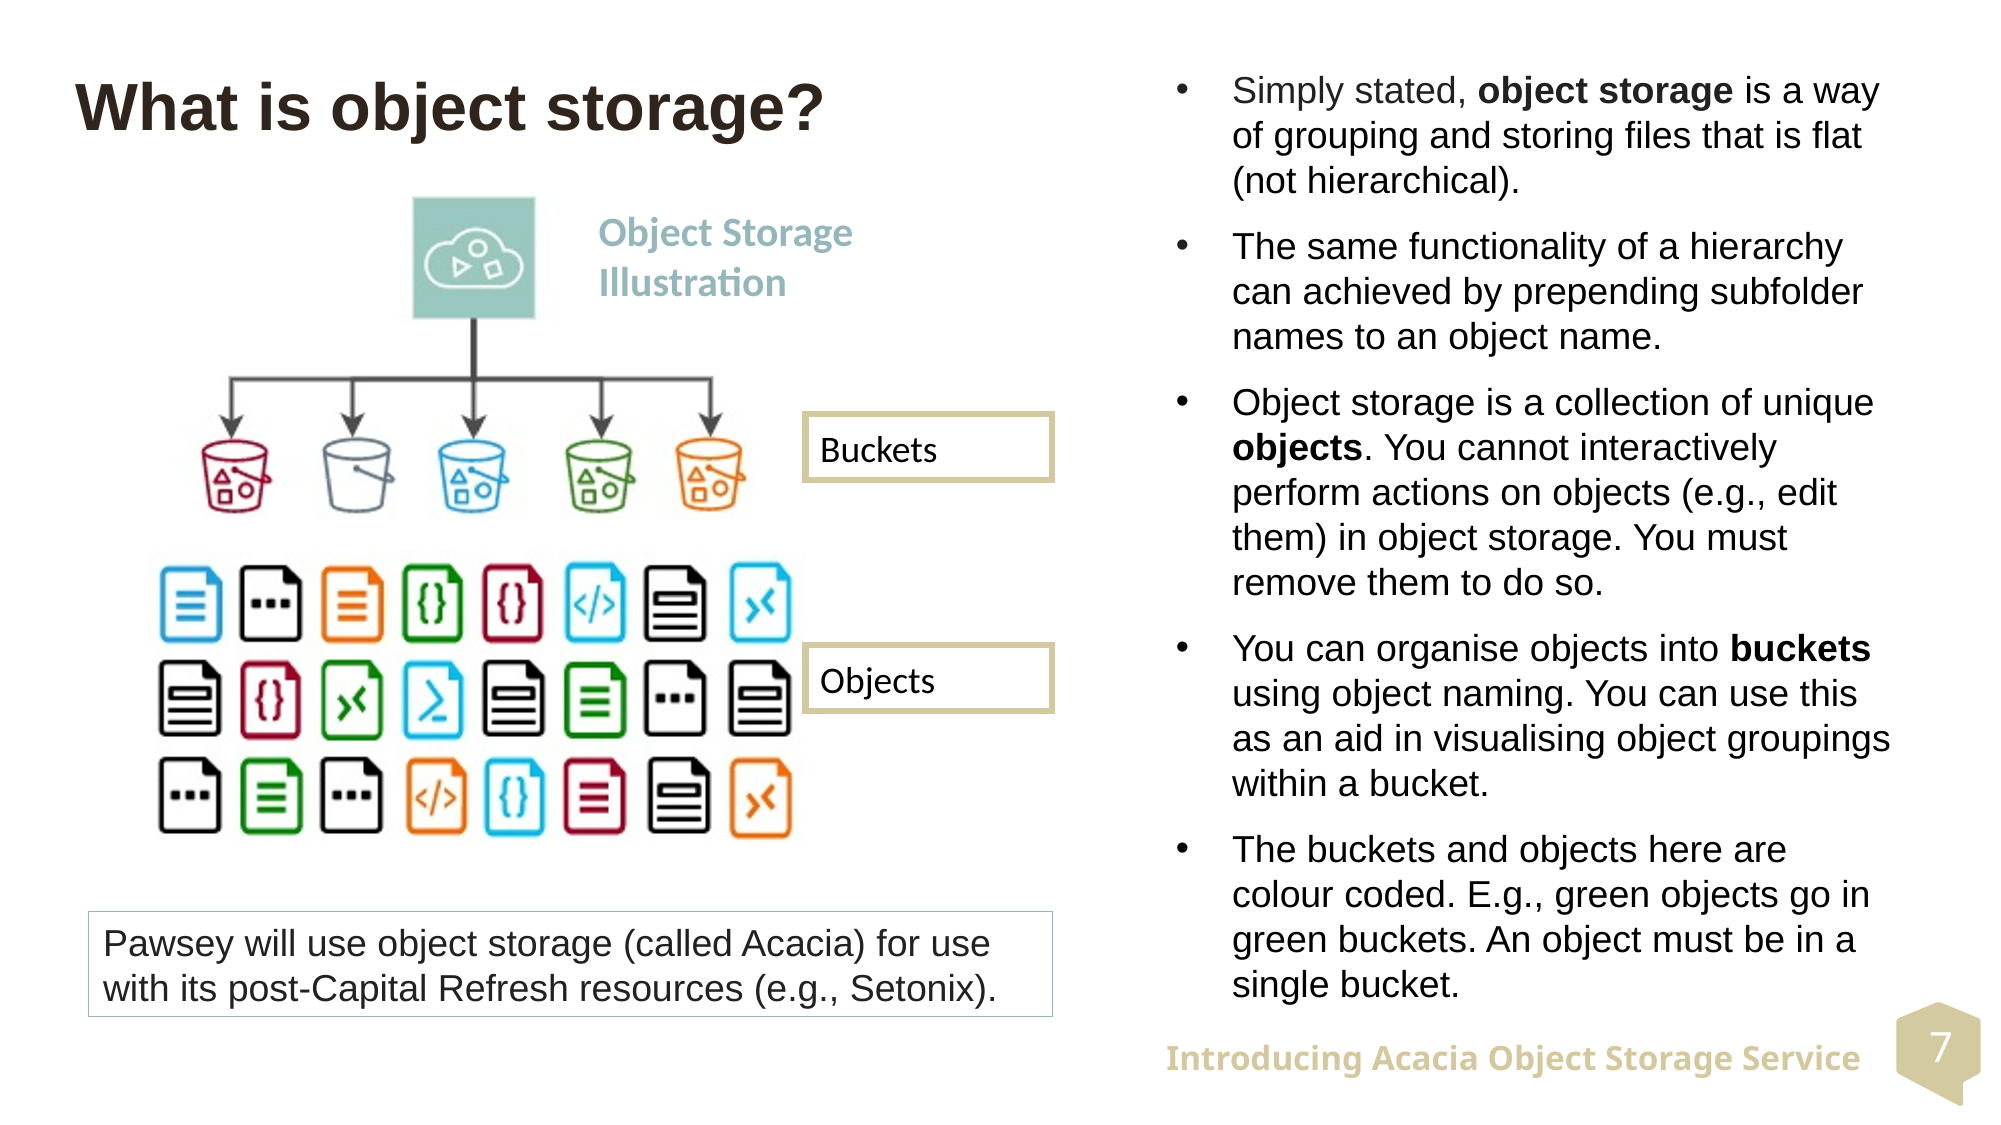

# What is object storage?
Simply stated, object storage is a way of grouping and storing files that is flat (not hierarchical).
The same functionality of a hierarchy can achieved by prepending subfolder names to an object name.
Object storage is a collection of unique objects. You cannot interactively perform actions on objects (e.g., edit them) in object storage. You must remove them to do so.
You can organise objects into buckets using object naming. You can use this as an aid in visualising object groupings within a bucket.
The buckets and objects here are colour coded. E.g., green objects go in green buckets. An object must be in a single bucket.
Object Storage Illustration
Buckets
Objects
Pawsey will use object storage (called Acacia) for use with its post-Capital Refresh resources (e.g., Setonix).
Introducing Acacia Object Storage Service